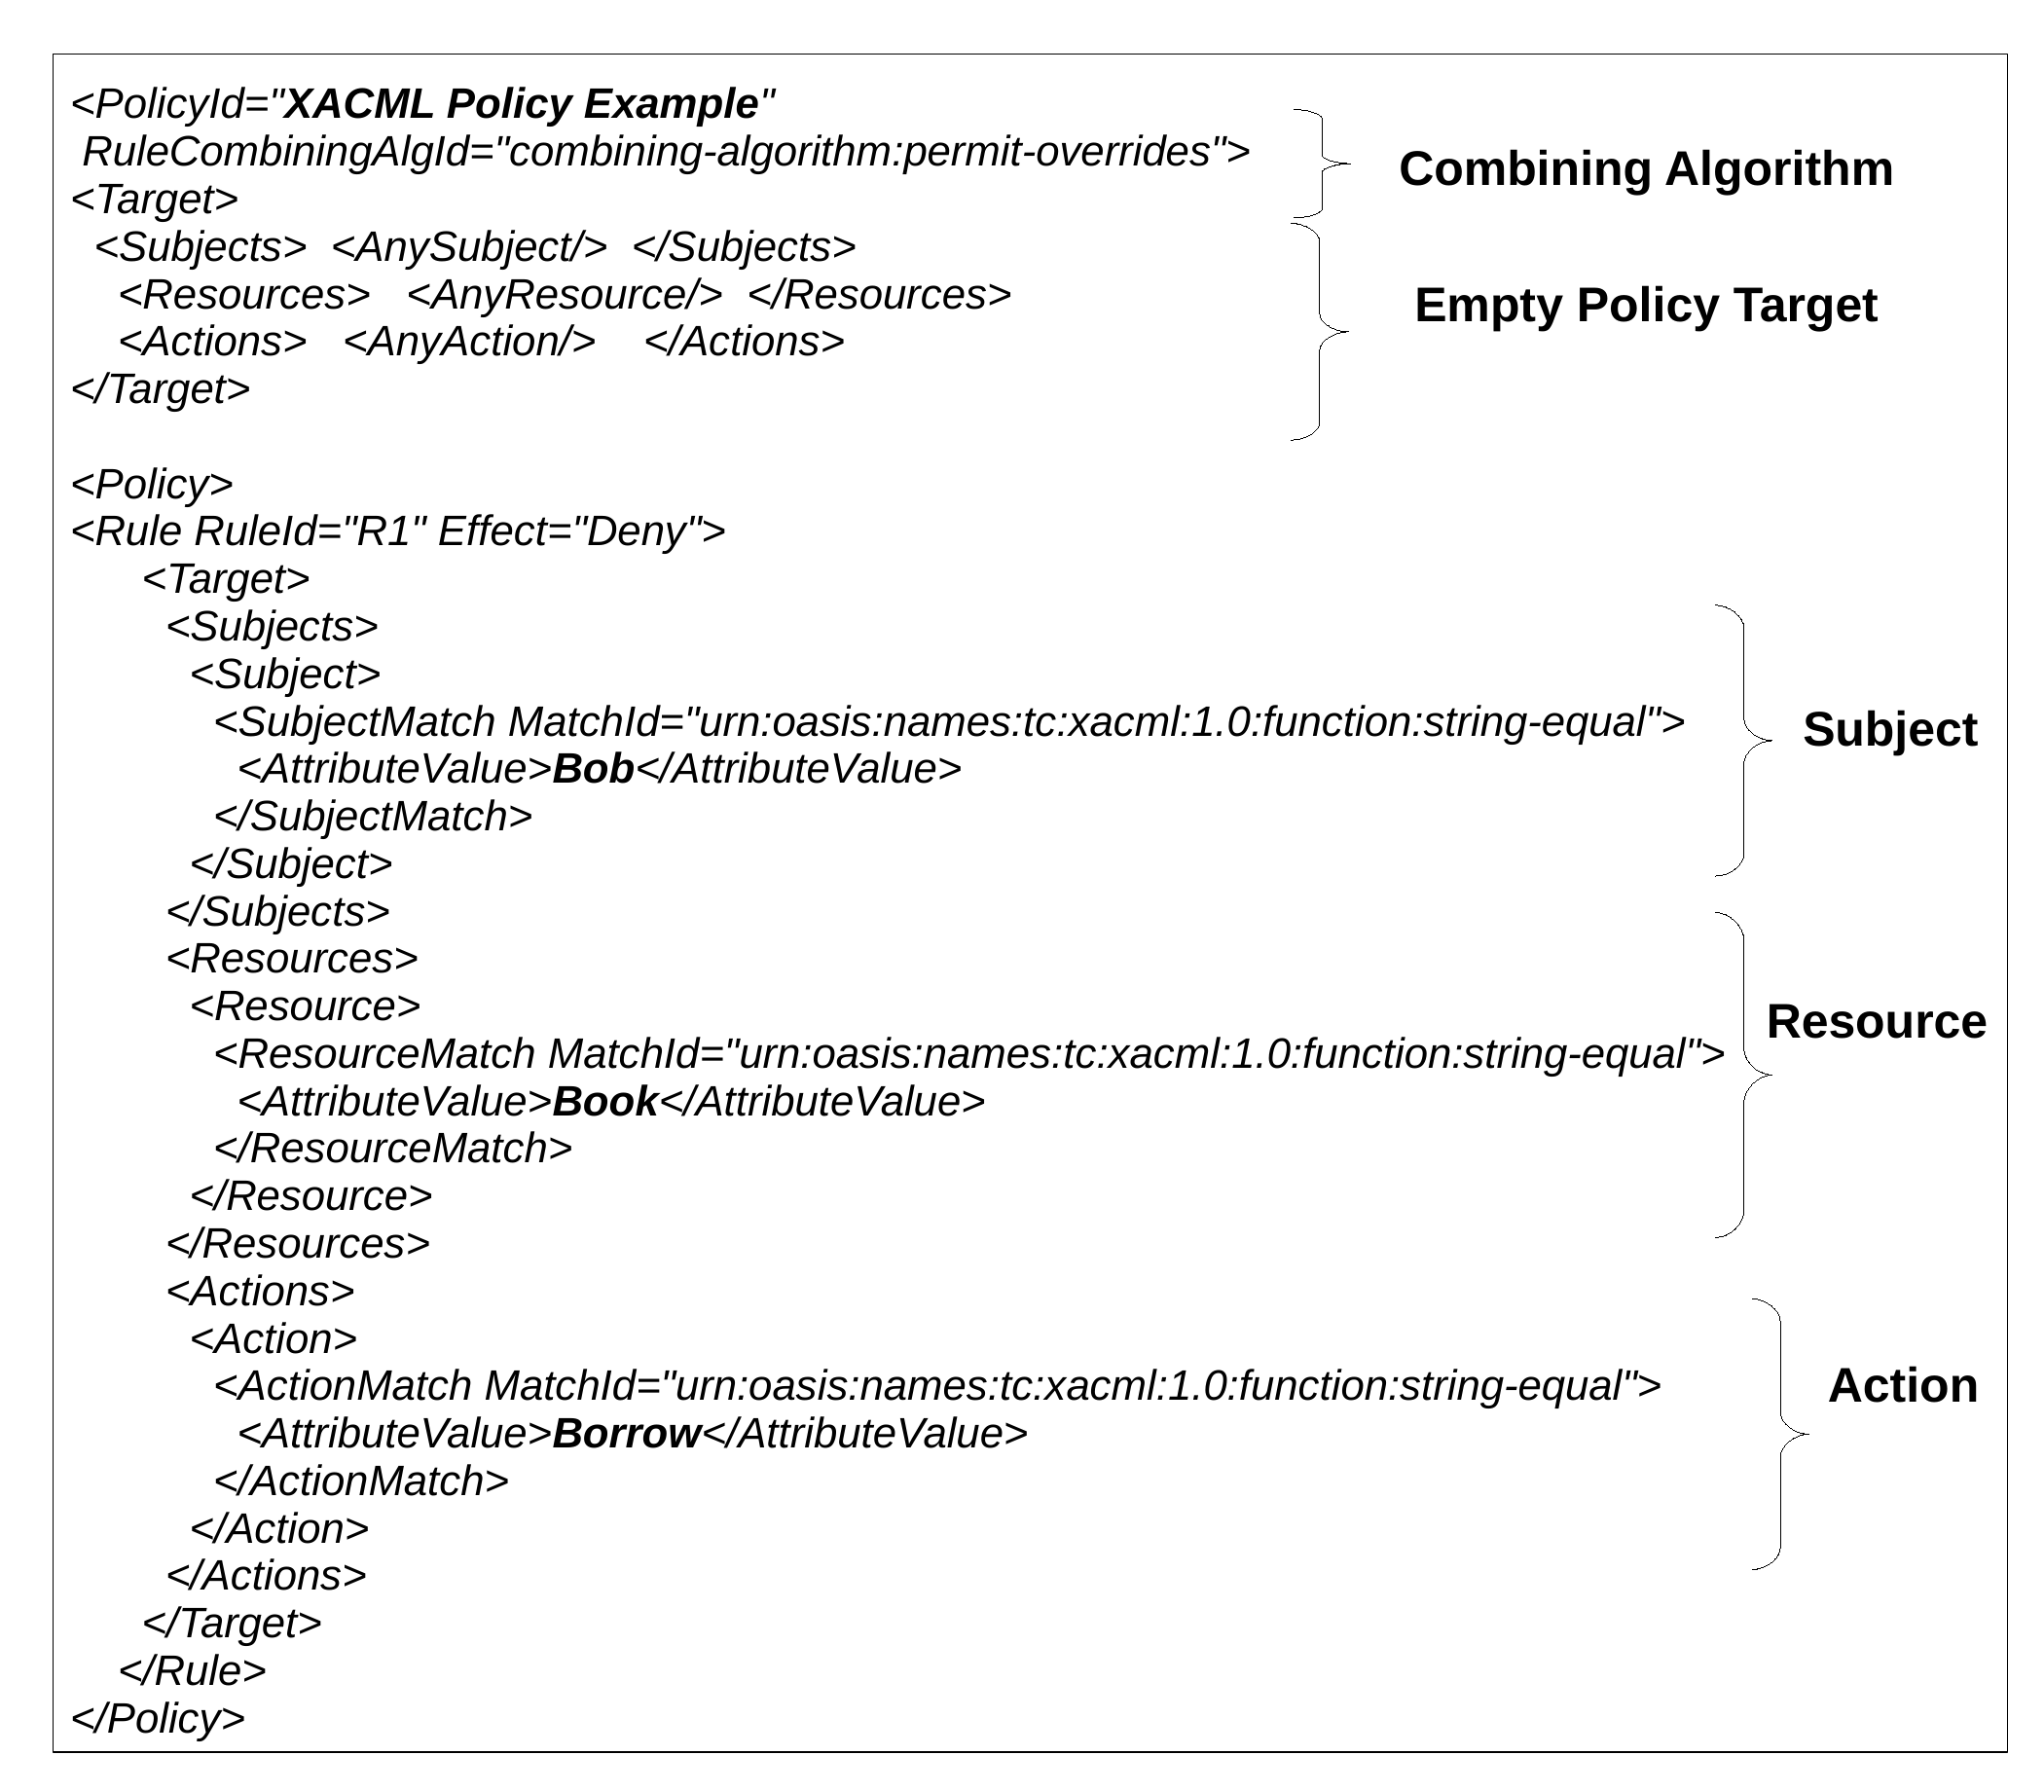

<PolicyId="XACML Policy Example"
 RuleCombiningAlgId="combining-algorithm:permit-overrides">
<Target>
 <Subjects> <AnySubject/> </Subjects>
 <Resources> <AnyResource/> </Resources>
 <Actions> <AnyAction/> </Actions>
</Target>
<Policy>
<Rule RuleId="R1" Effect="Deny">
 <Target>
 <Subjects>
 <Subject>
 <SubjectMatch MatchId="urn:oasis:names:tc:xacml:1.0:function:string-equal">
 <AttributeValue>Bob</AttributeValue>
 </SubjectMatch>
 </Subject>
 </Subjects>
 <Resources>
 <Resource>
 <ResourceMatch MatchId="urn:oasis:names:tc:xacml:1.0:function:string-equal">
 <AttributeValue>Book</AttributeValue>
 </ResourceMatch>
 </Resource>
 </Resources>
 <Actions>
 <Action>
 <ActionMatch MatchId="urn:oasis:names:tc:xacml:1.0:function:string-equal">
 <AttributeValue>Borrow</AttributeValue>
 </ActionMatch>
 </Action>
 </Actions>
 </Target>
 </Rule>
</Policy>
Combining Algorithm
 Empty Policy Target
Subject
Resource
Action